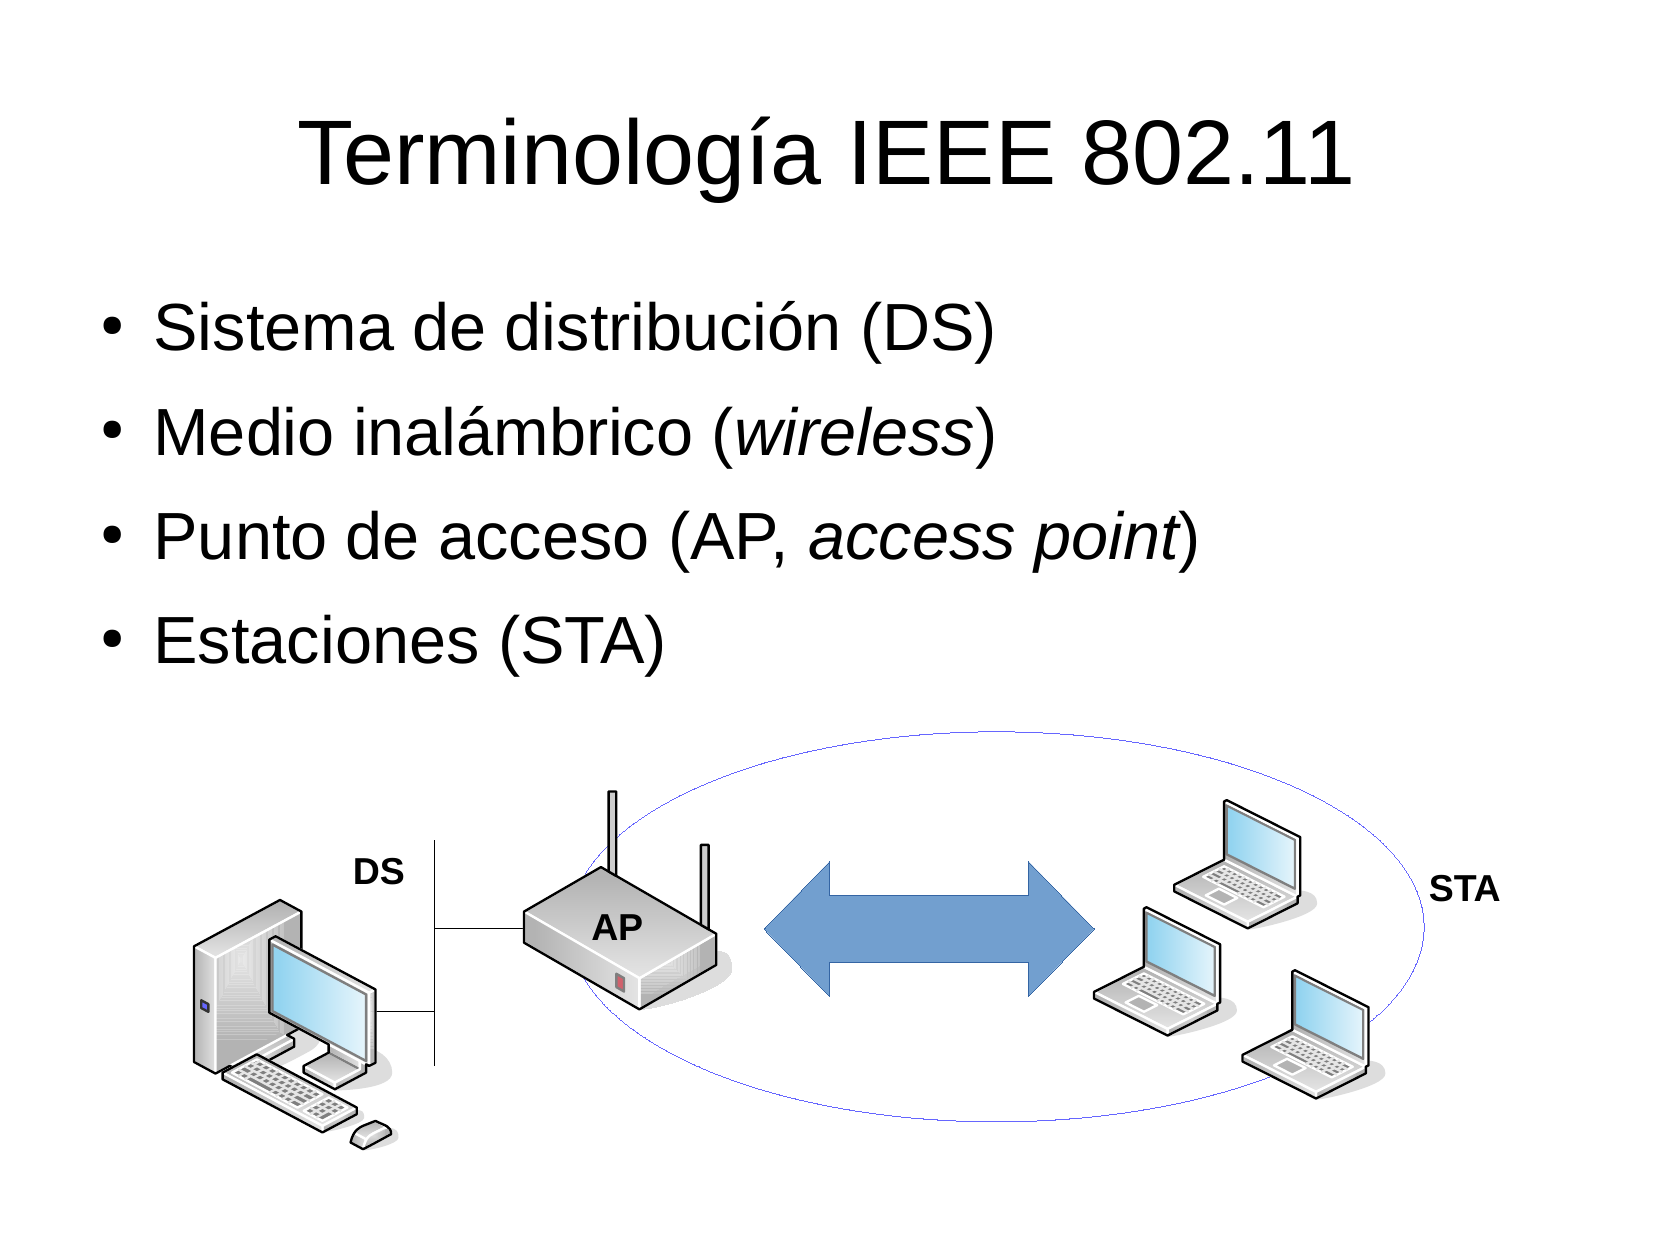

# Terminología IEEE 802.11
Sistema de distribución (DS)
Medio inalámbrico (wireless)
Punto de acceso (AP, access point)
Estaciones (STA)
AP
DS
STA